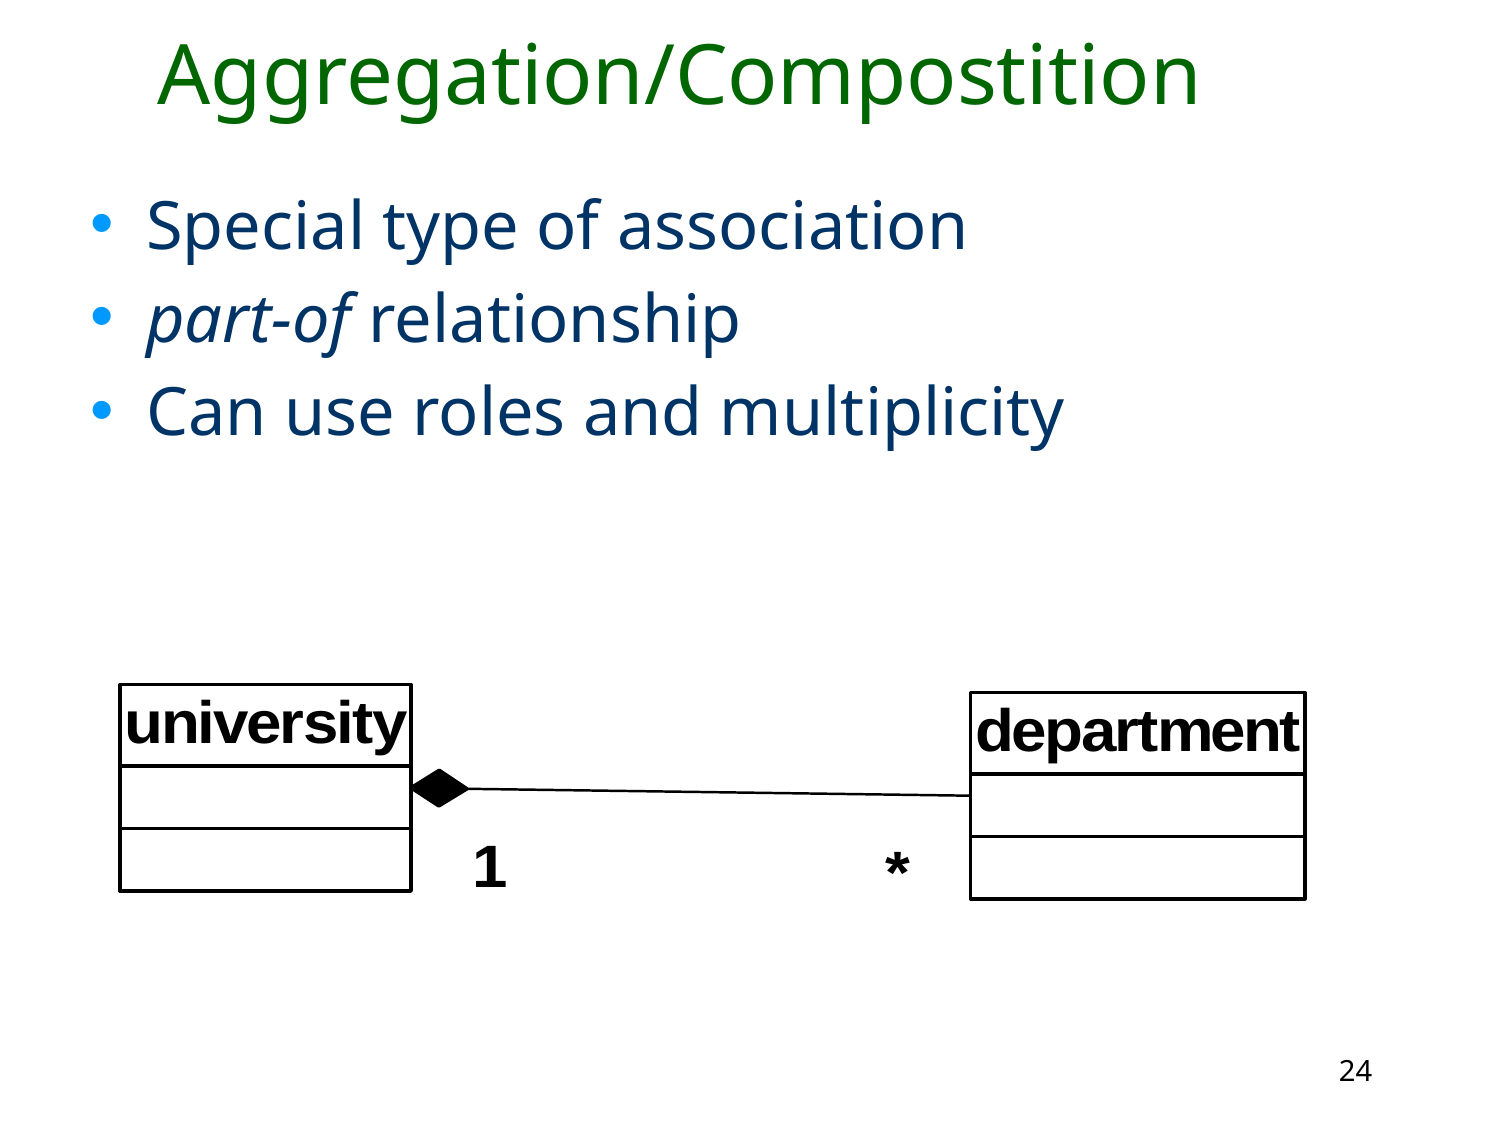

# Aggregation/Compostition
Special type of association
part-of relationship
Can use roles and multiplicity